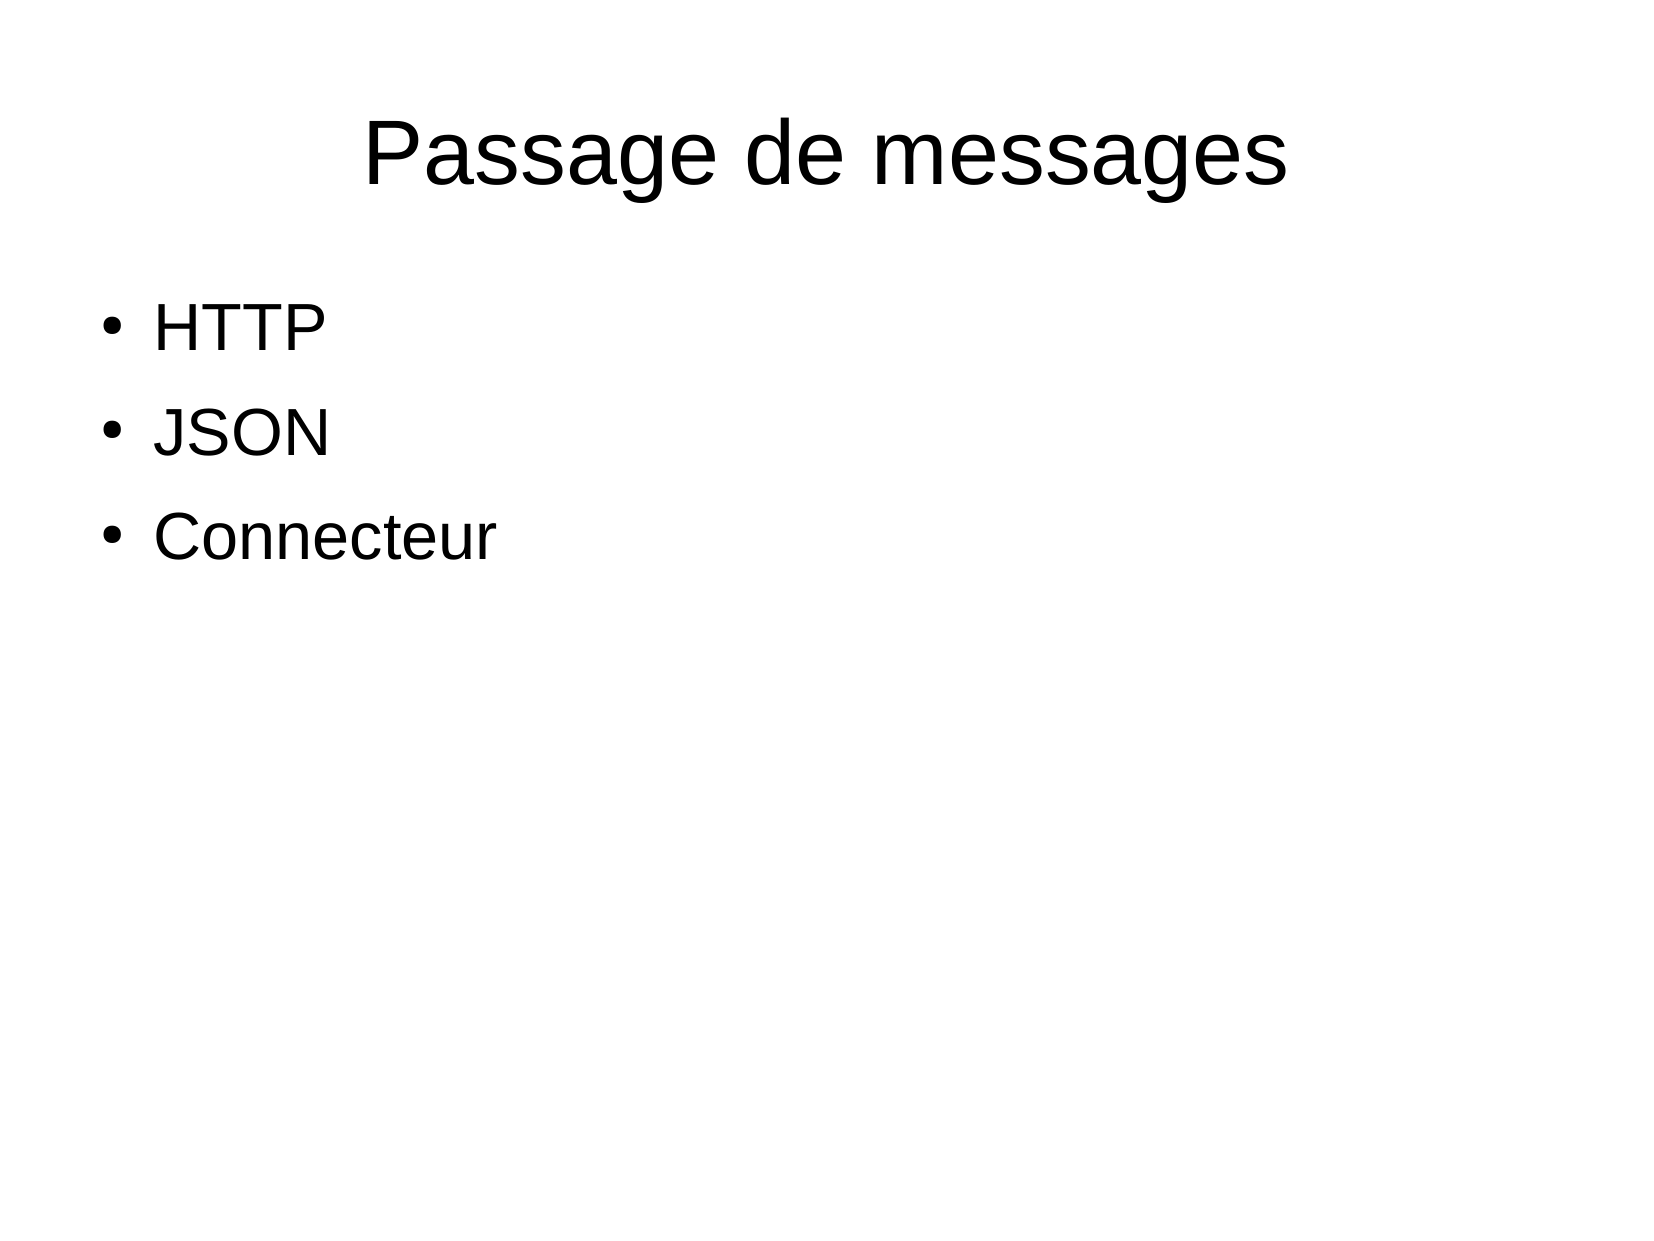

# Passage de messages
HTTP
JSON
Connecteur